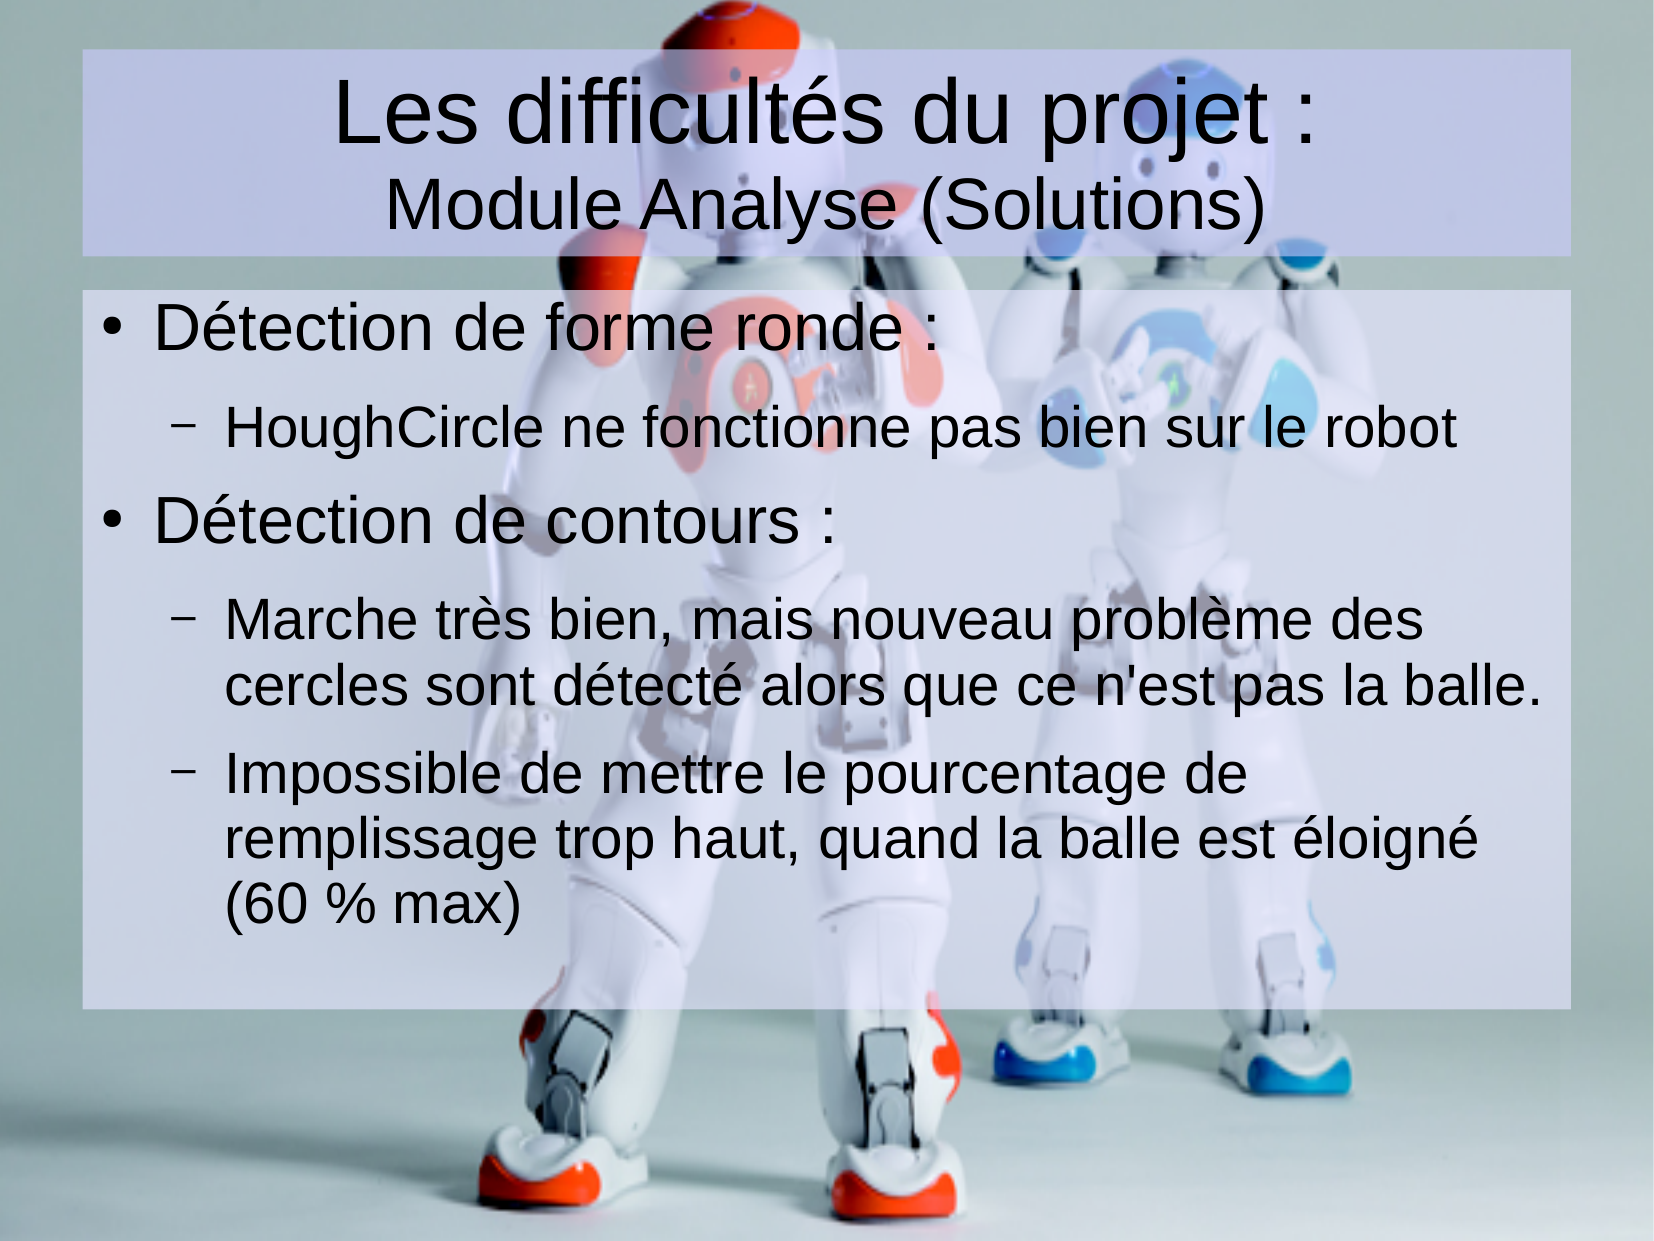

# Les difficultés du projet : Module Analyse (Solutions)
Détection de forme ronde :
HoughCircle ne fonctionne pas bien sur le robot
Détection de contours :
Marche très bien, mais nouveau problème des cercles sont détecté alors que ce n'est pas la balle.
Impossible de mettre le pourcentage de remplissage trop haut, quand la balle est éloigné (60 % max)